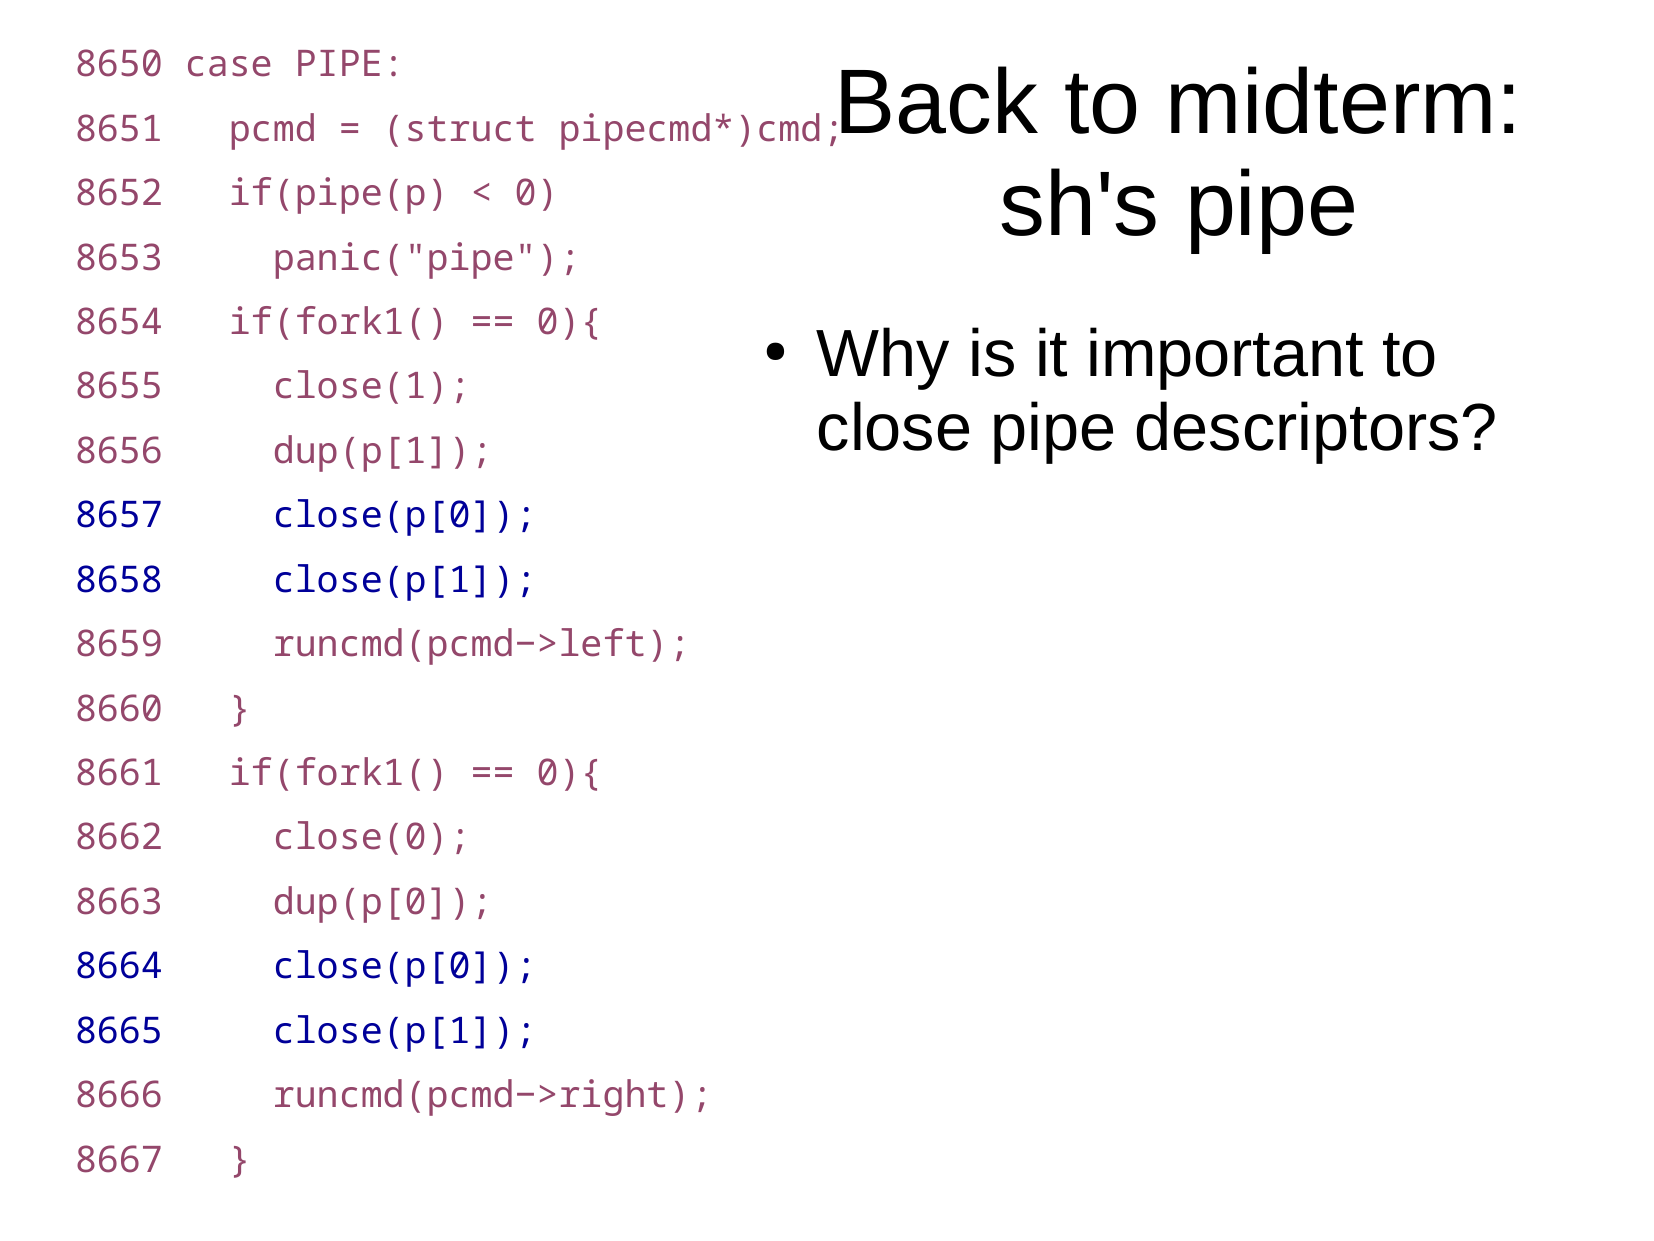

8650 case PIPE:
8651 pcmd = (struct pipecmd*)cmd;
8652 if(pipe(p) < 0)
8653 panic("pipe");
8654 if(fork1() == 0){
8655 close(1);
8656 dup(p[1]);
8657 close(p[0]);
8658 close(p[1]);
8659 runcmd(pcmd−>left);
8660 }
8661 if(fork1() == 0){
8662 close(0);
8663 dup(p[0]);
8664 close(p[0]);
8665 close(p[1]);
8666 runcmd(pcmd−>right);
8667 }
# Back to midterm: sh's pipe
Why is it important to close pipe descriptors?